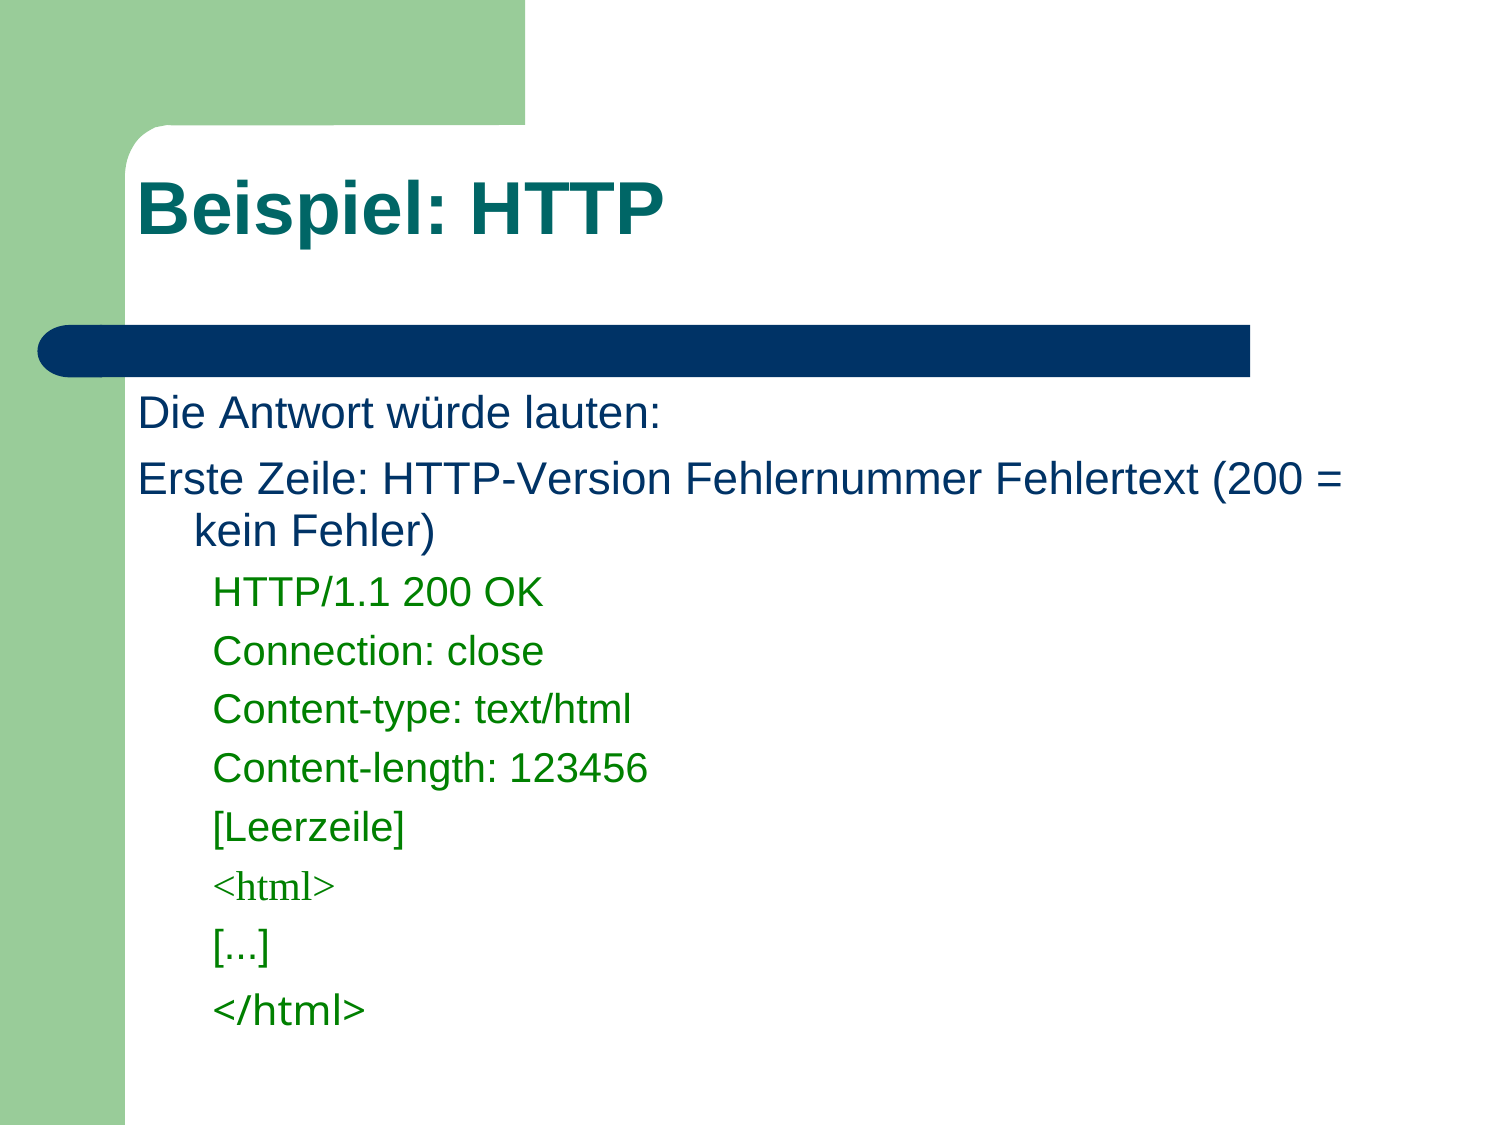

# Beispiel: HTTP
Die Antwort würde lauten:
Erste Zeile: HTTP-Version Fehlernummer Fehlertext (200 = kein Fehler)
HTTP/1.1 200 OK
Connection: close
Content-type: text/html
Content-length: 123456
[Leerzeile]
<html>
[...]
</html>